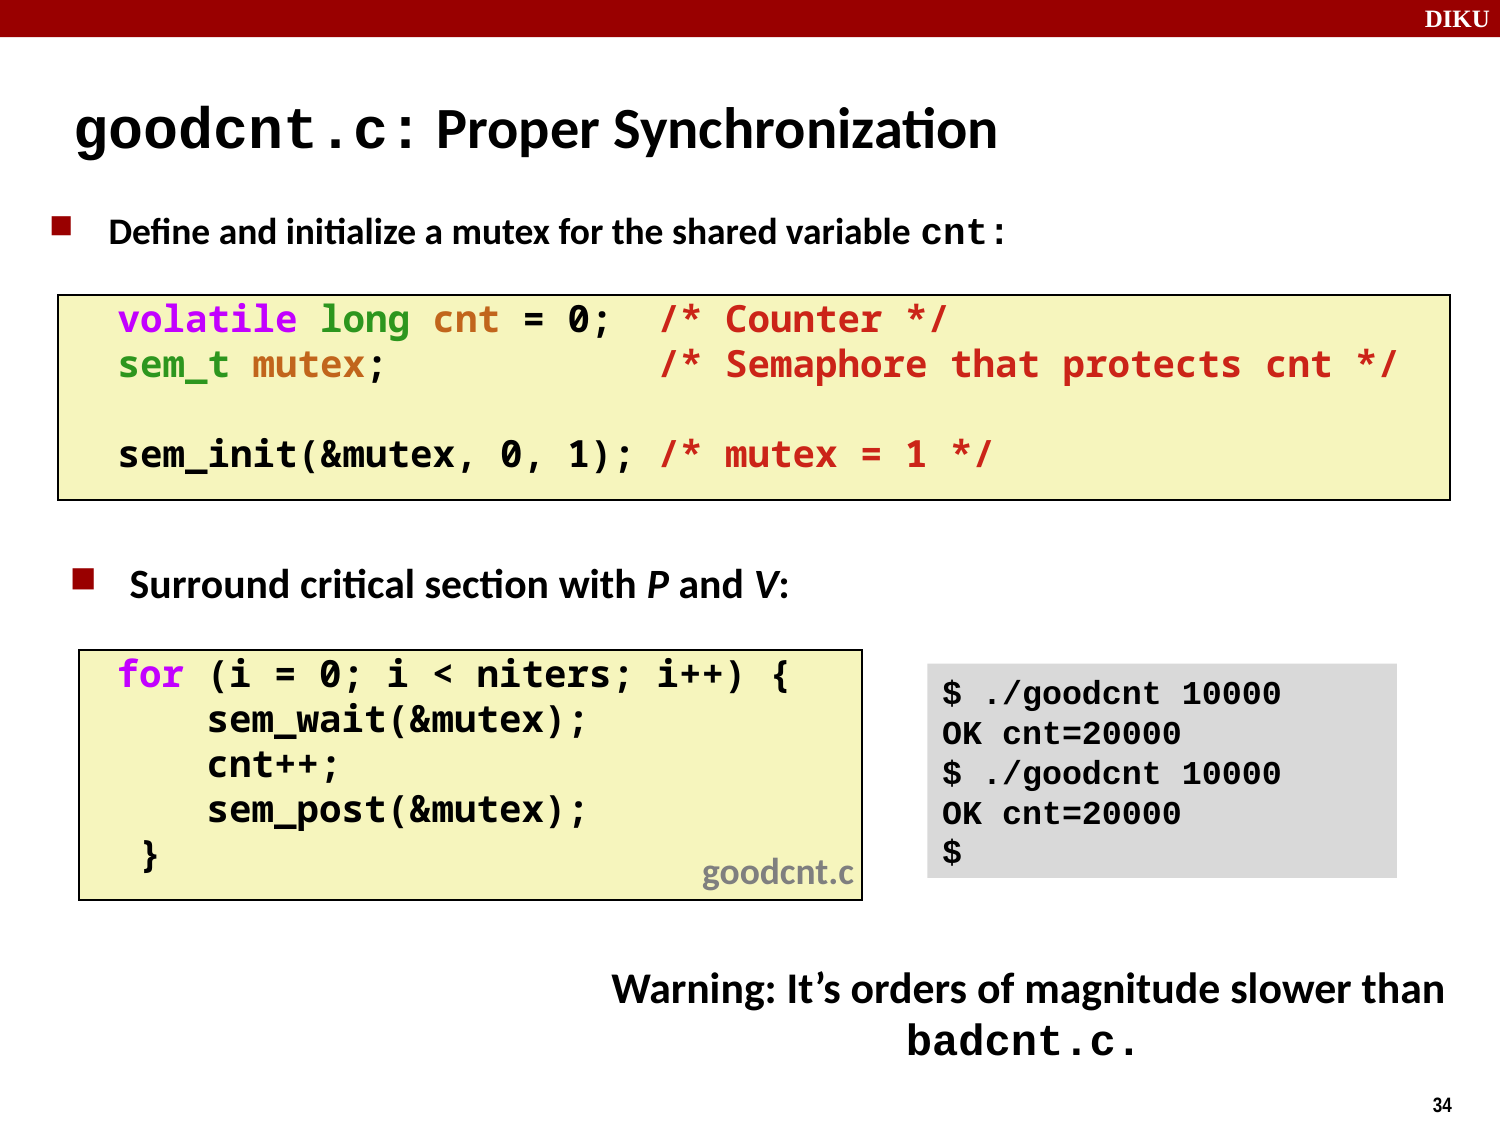

goodcnt.c: Proper Synchronization
Define and initialize a mutex for the shared variable cnt:
 volatile long cnt = 0; /* Counter */
 sem_t mutex; /* Semaphore that protects cnt */
 sem_init(&mutex, 0, 1); /* mutex = 1 */
Surround critical section with P and V:
 for (i = 0; i < niters; i++) {
 sem_wait(&mutex);
 cnt++;
 sem_post(&mutex);
 }
$ ./goodcnt 10000
OK cnt=20000
$ ./goodcnt 10000
OK cnt=20000
$
goodcnt.c
Warning: It’s orders of magnitude slower than badcnt.c.